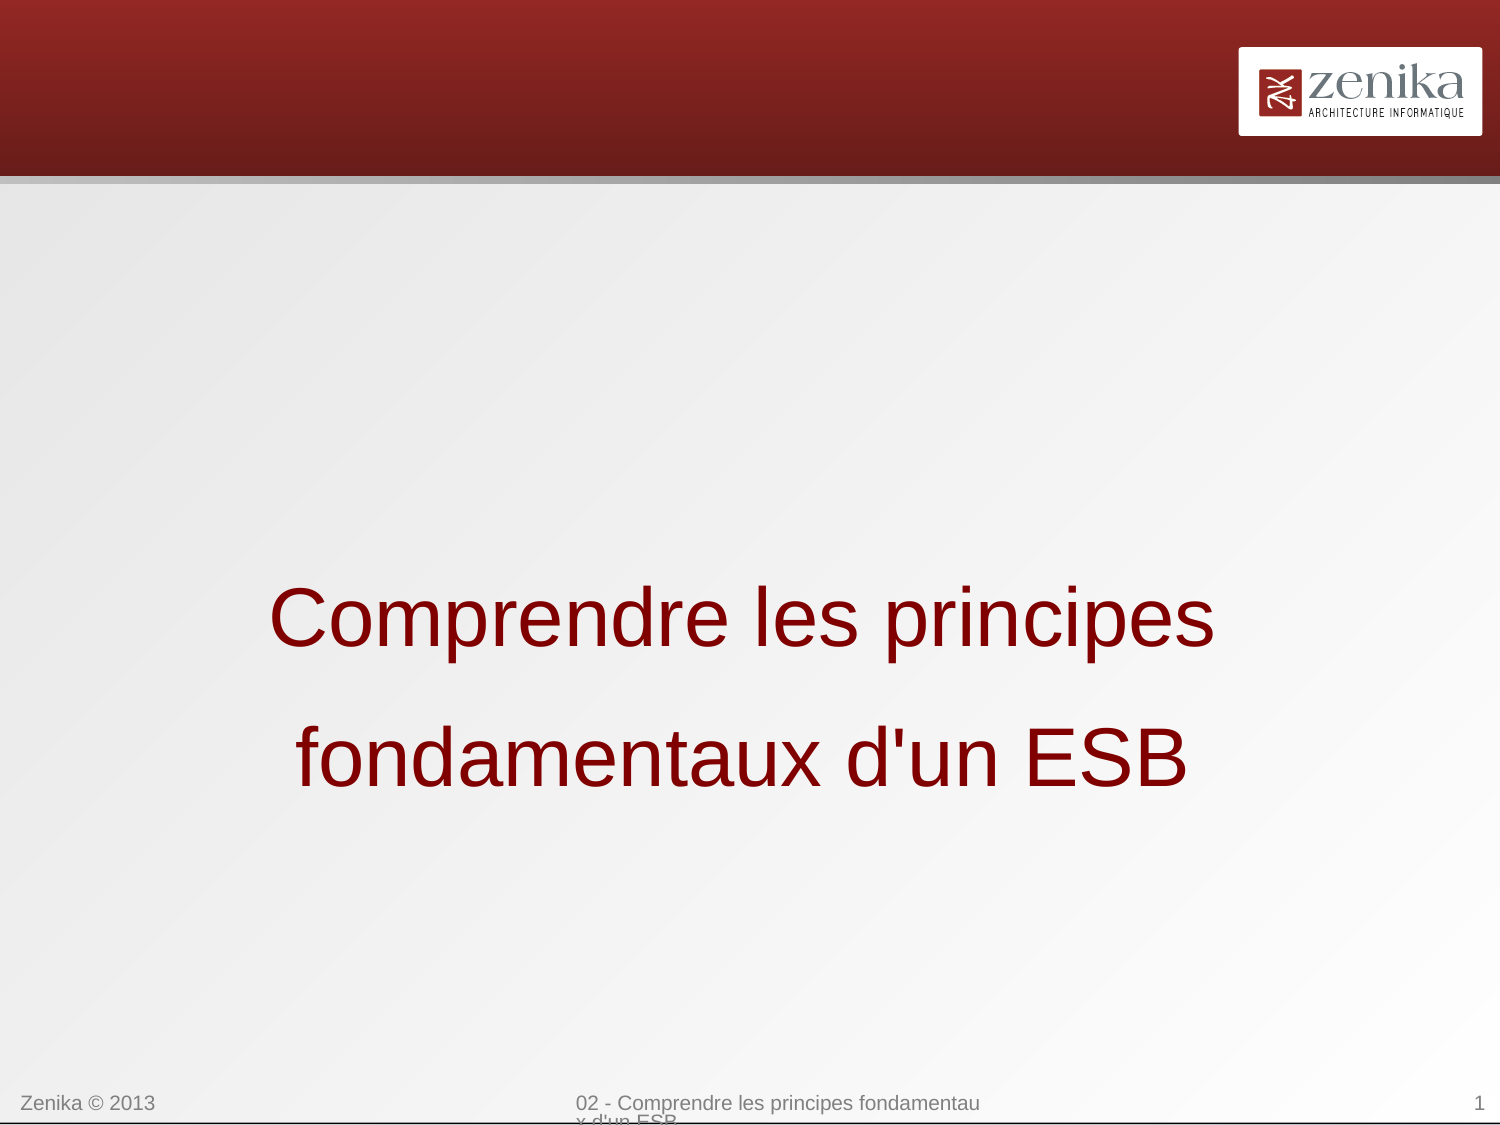

# Comprendre les principes fondamentaux d'un ESB